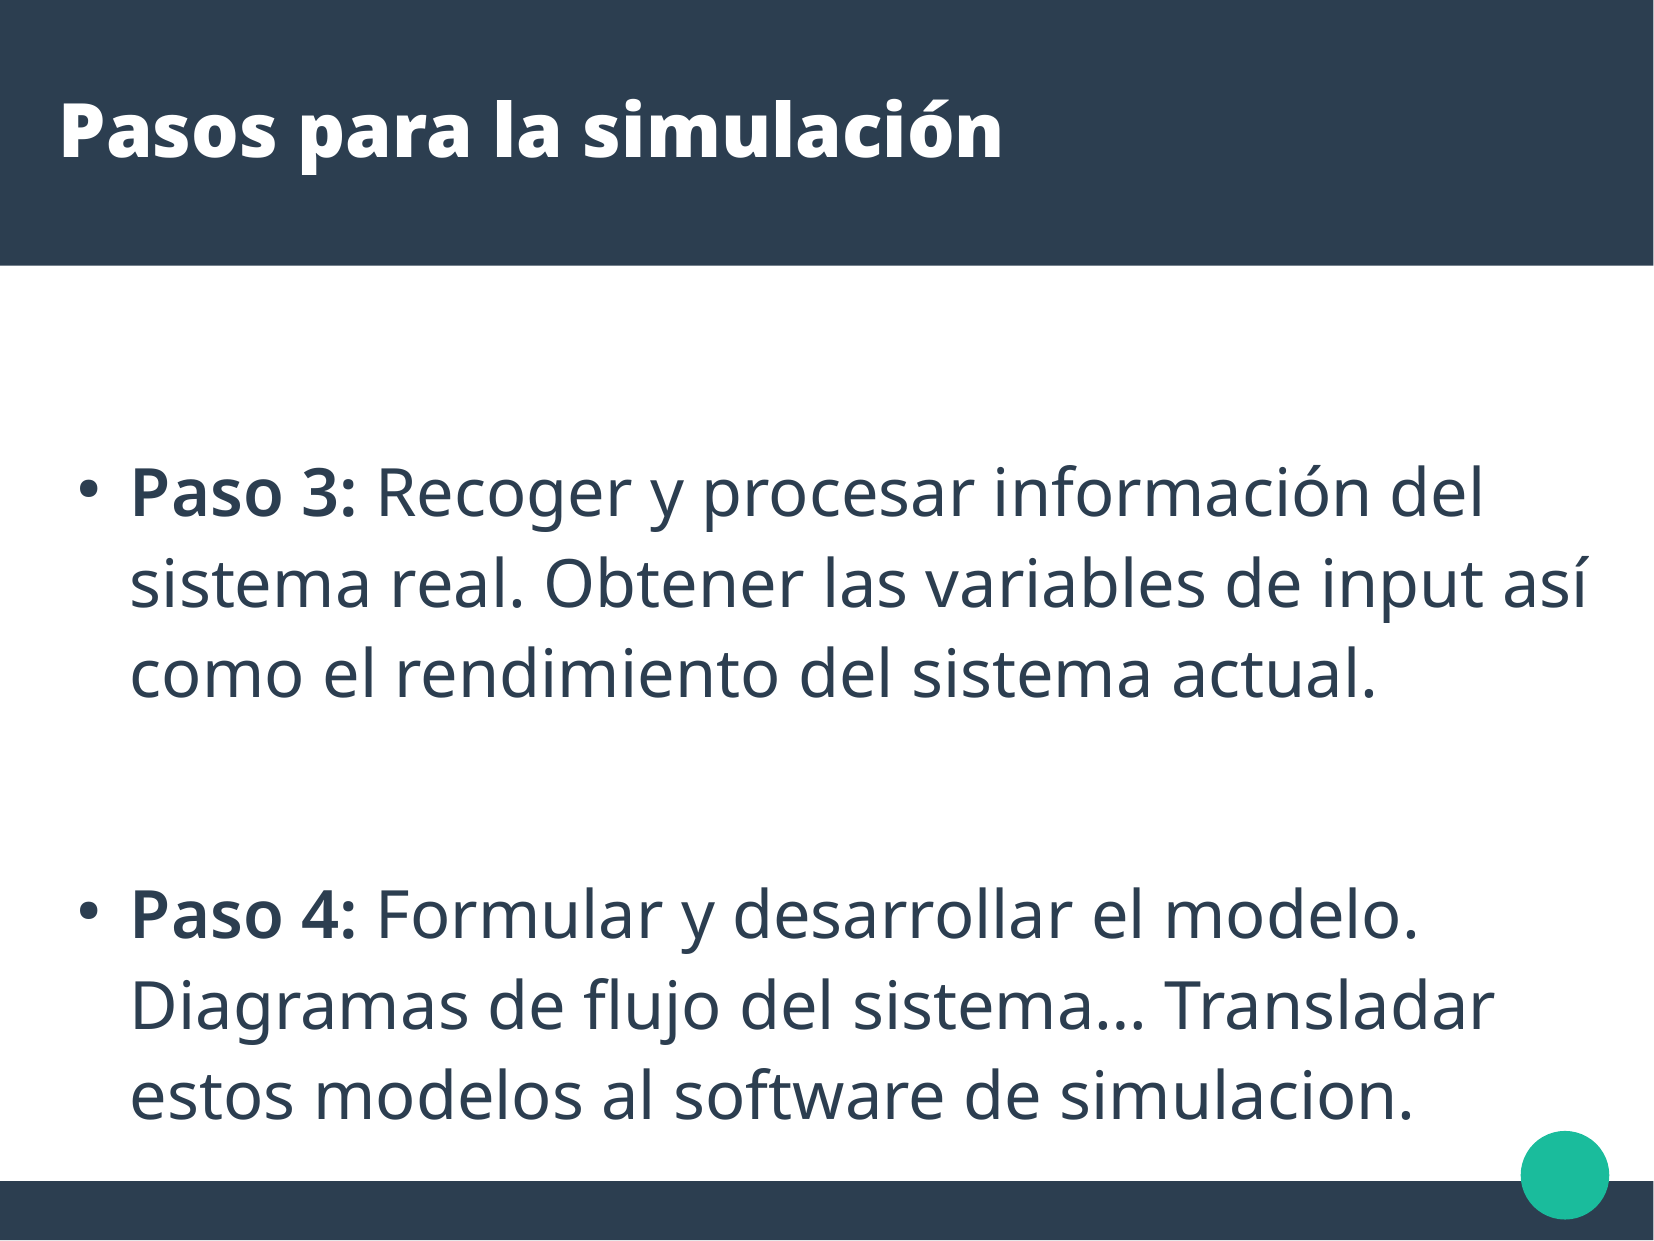

# Pasos para la simulación
Paso 3: Recoger y procesar información del sistema real. Obtener las variables de input así como el rendimiento del sistema actual.
Paso 4: Formular y desarrollar el modelo. Diagramas de flujo del sistema… Transladar estos modelos al software de simulacion.